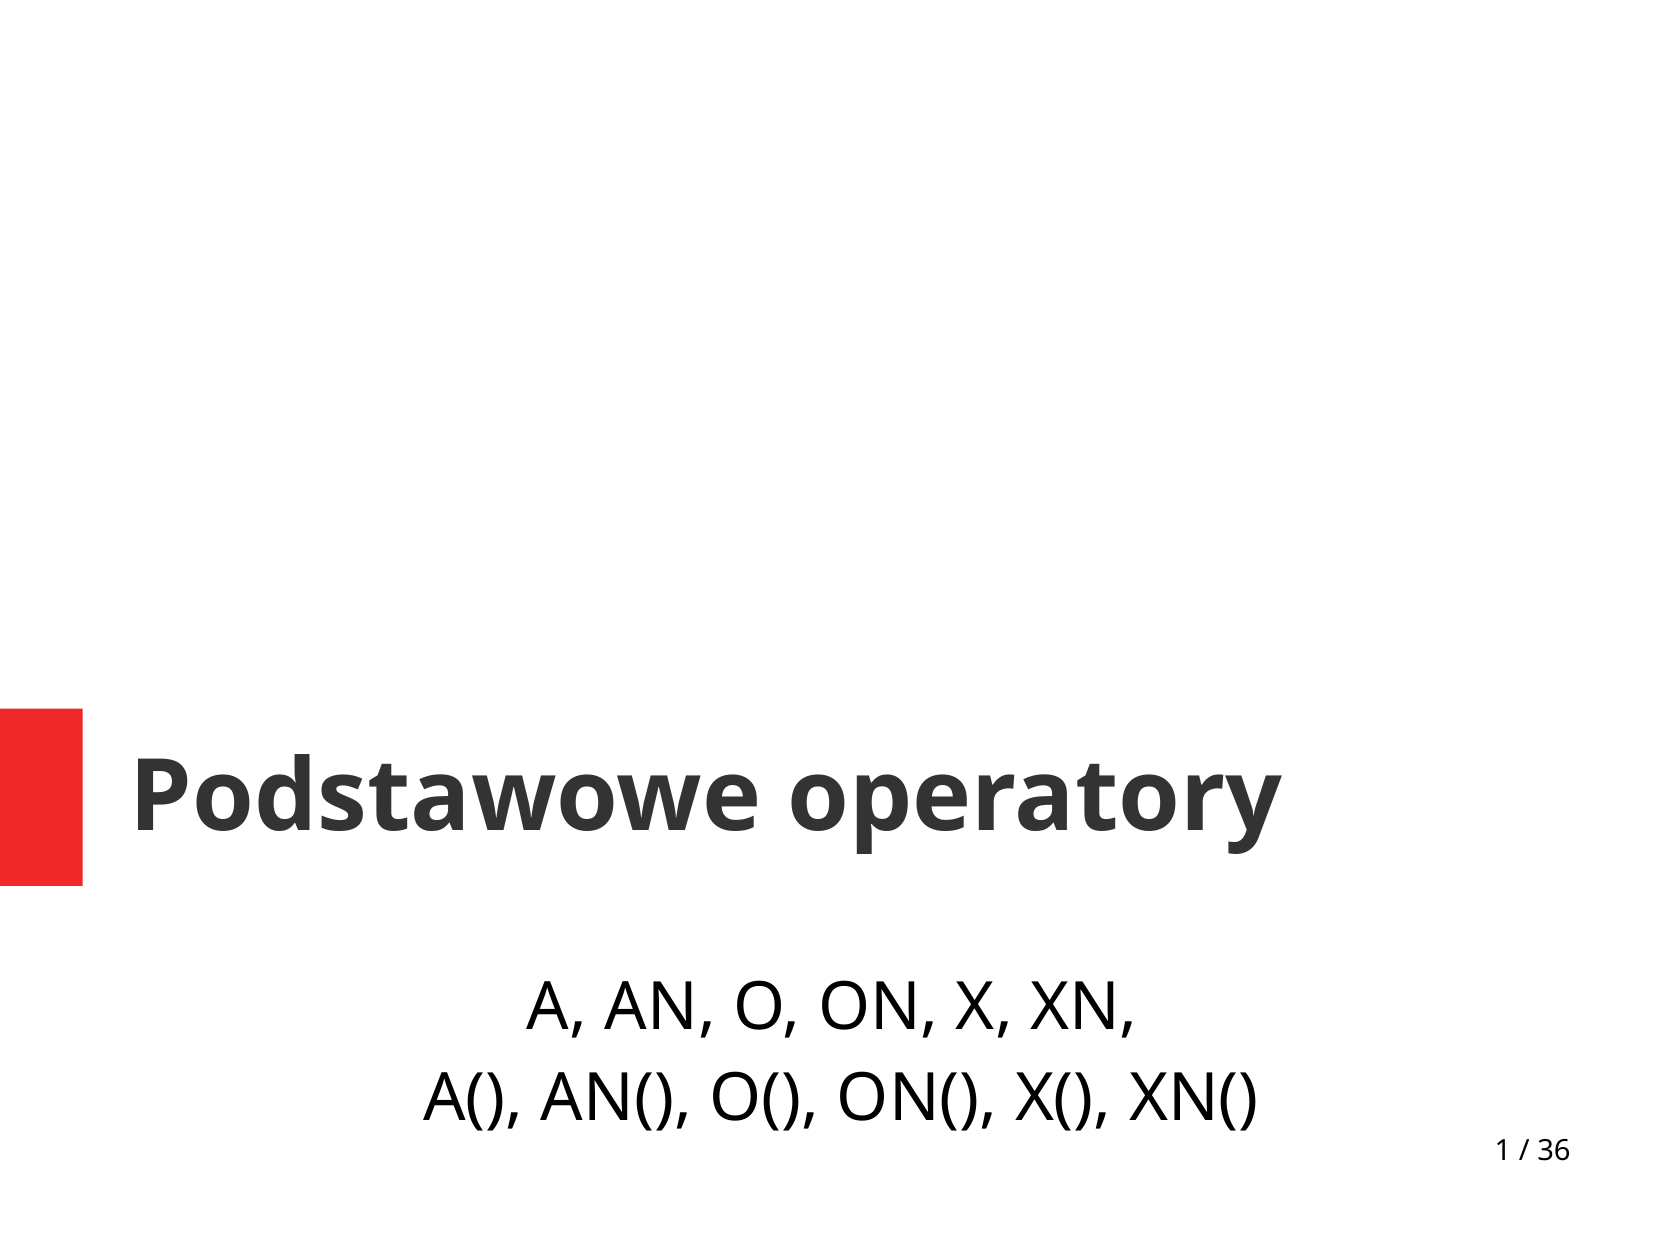

# Podstawowe operatory
A, AN, O, ON, X, XN,
 A(), AN(), O(), ON(), X(), XN()
1